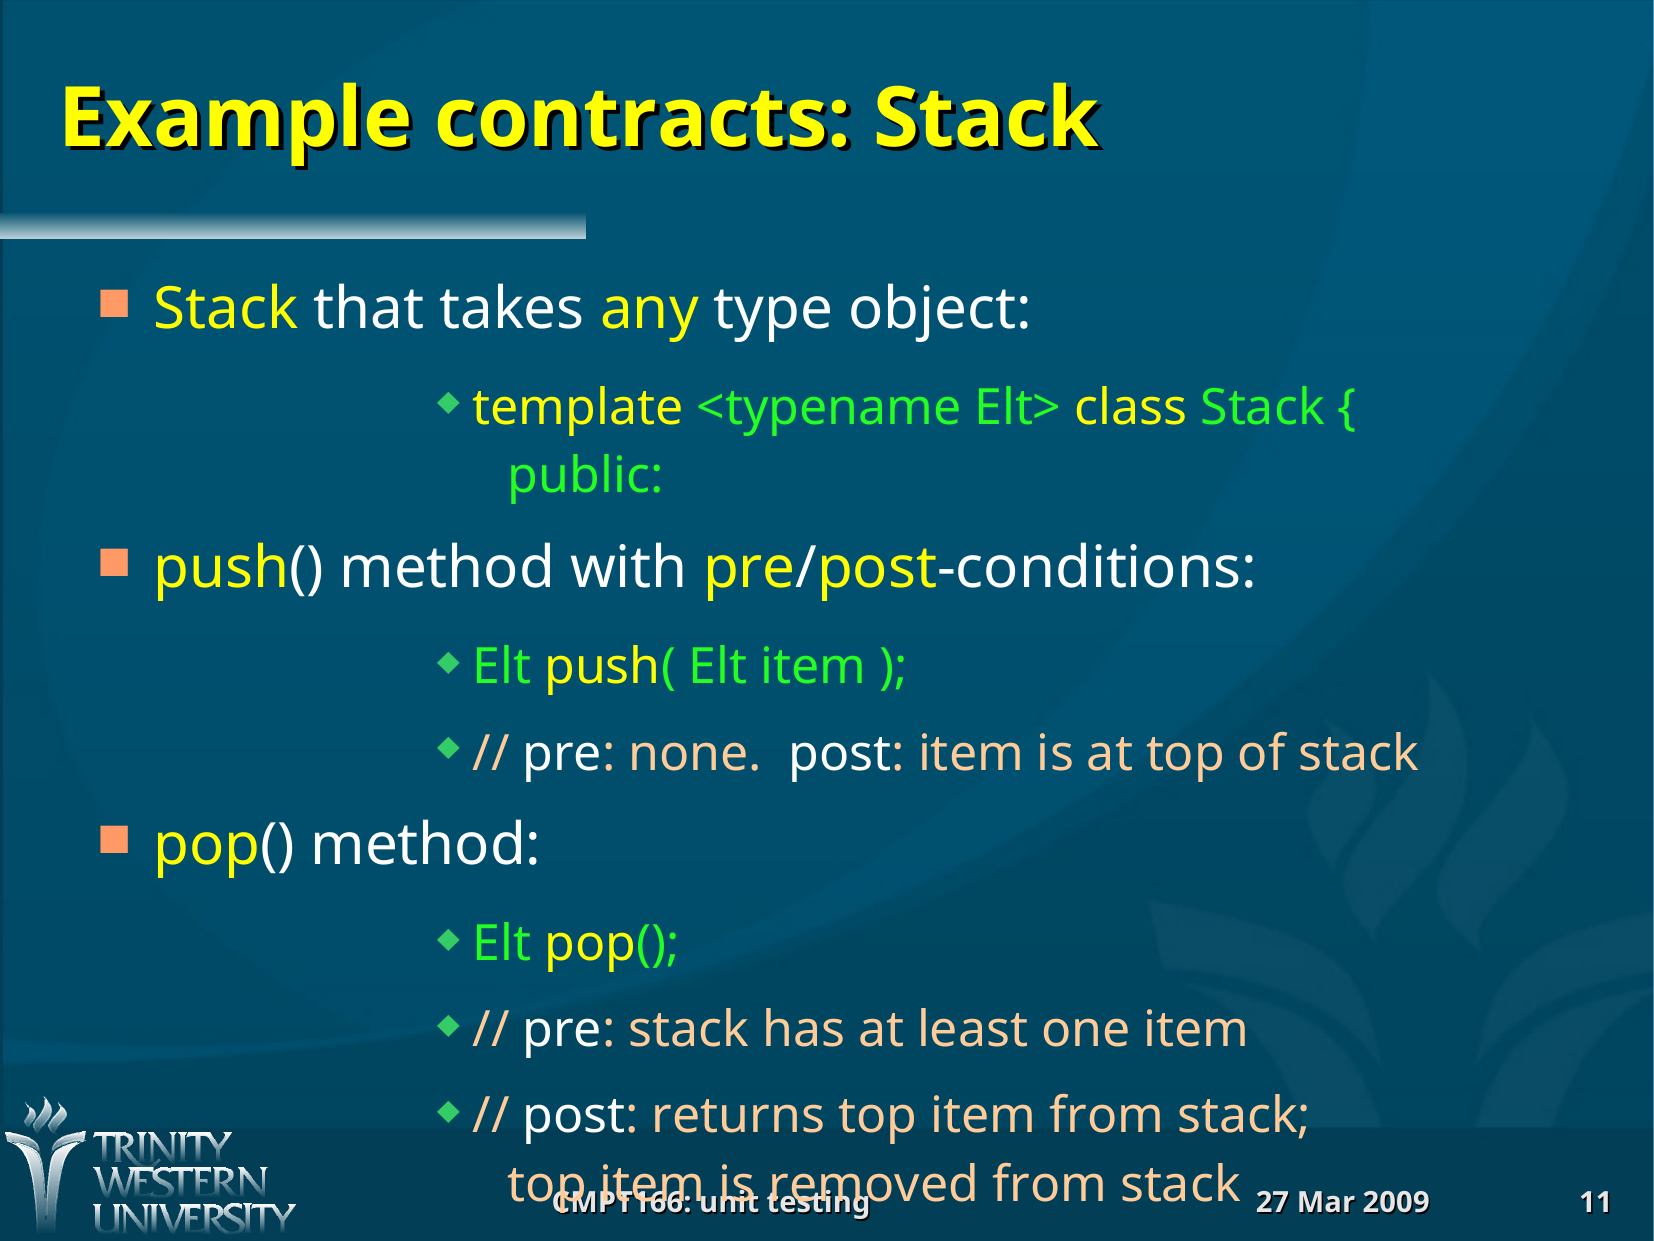

# Example contracts: Stack
Stack that takes any type object:
template <typename Elt> class Stack {
public:
push() method with pre/post-conditions:
Elt push( Elt item );
// pre: none. post: item is at top of stack
pop() method:
Elt pop();
// pre: stack has at least one item
// post: returns top item from stack;
top item is removed from stack
CMPT166: unit testing
27 Mar 2009
11